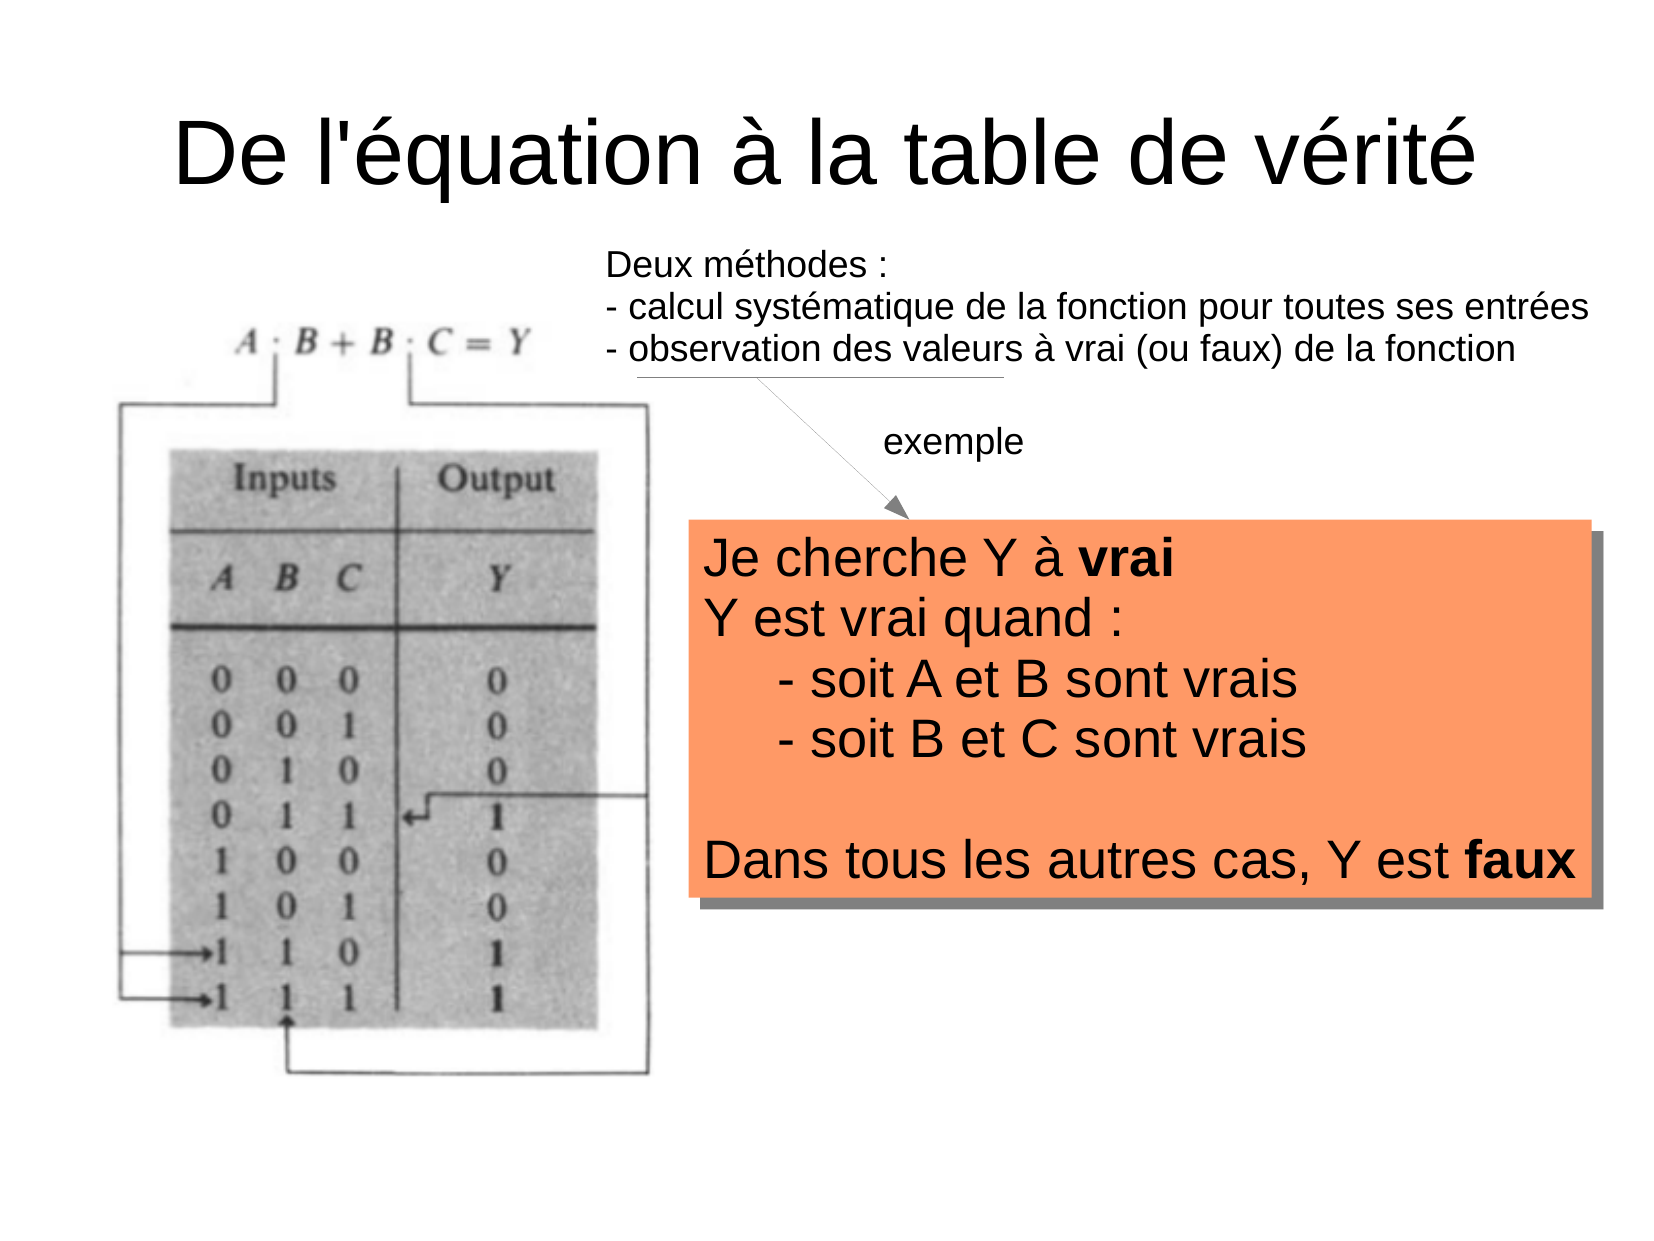

# De l'équation à la table de vérité
Deux méthodes :
- calcul systématique de la fonction pour toutes ses entrées
- observation des valeurs à vrai (ou faux) de la fonction
exemple
Je cherche Y à vrai
Y est vrai quand :
	- soit A et B sont vrais
	- soit B et C sont vrais
Dans tous les autres cas, Y est faux